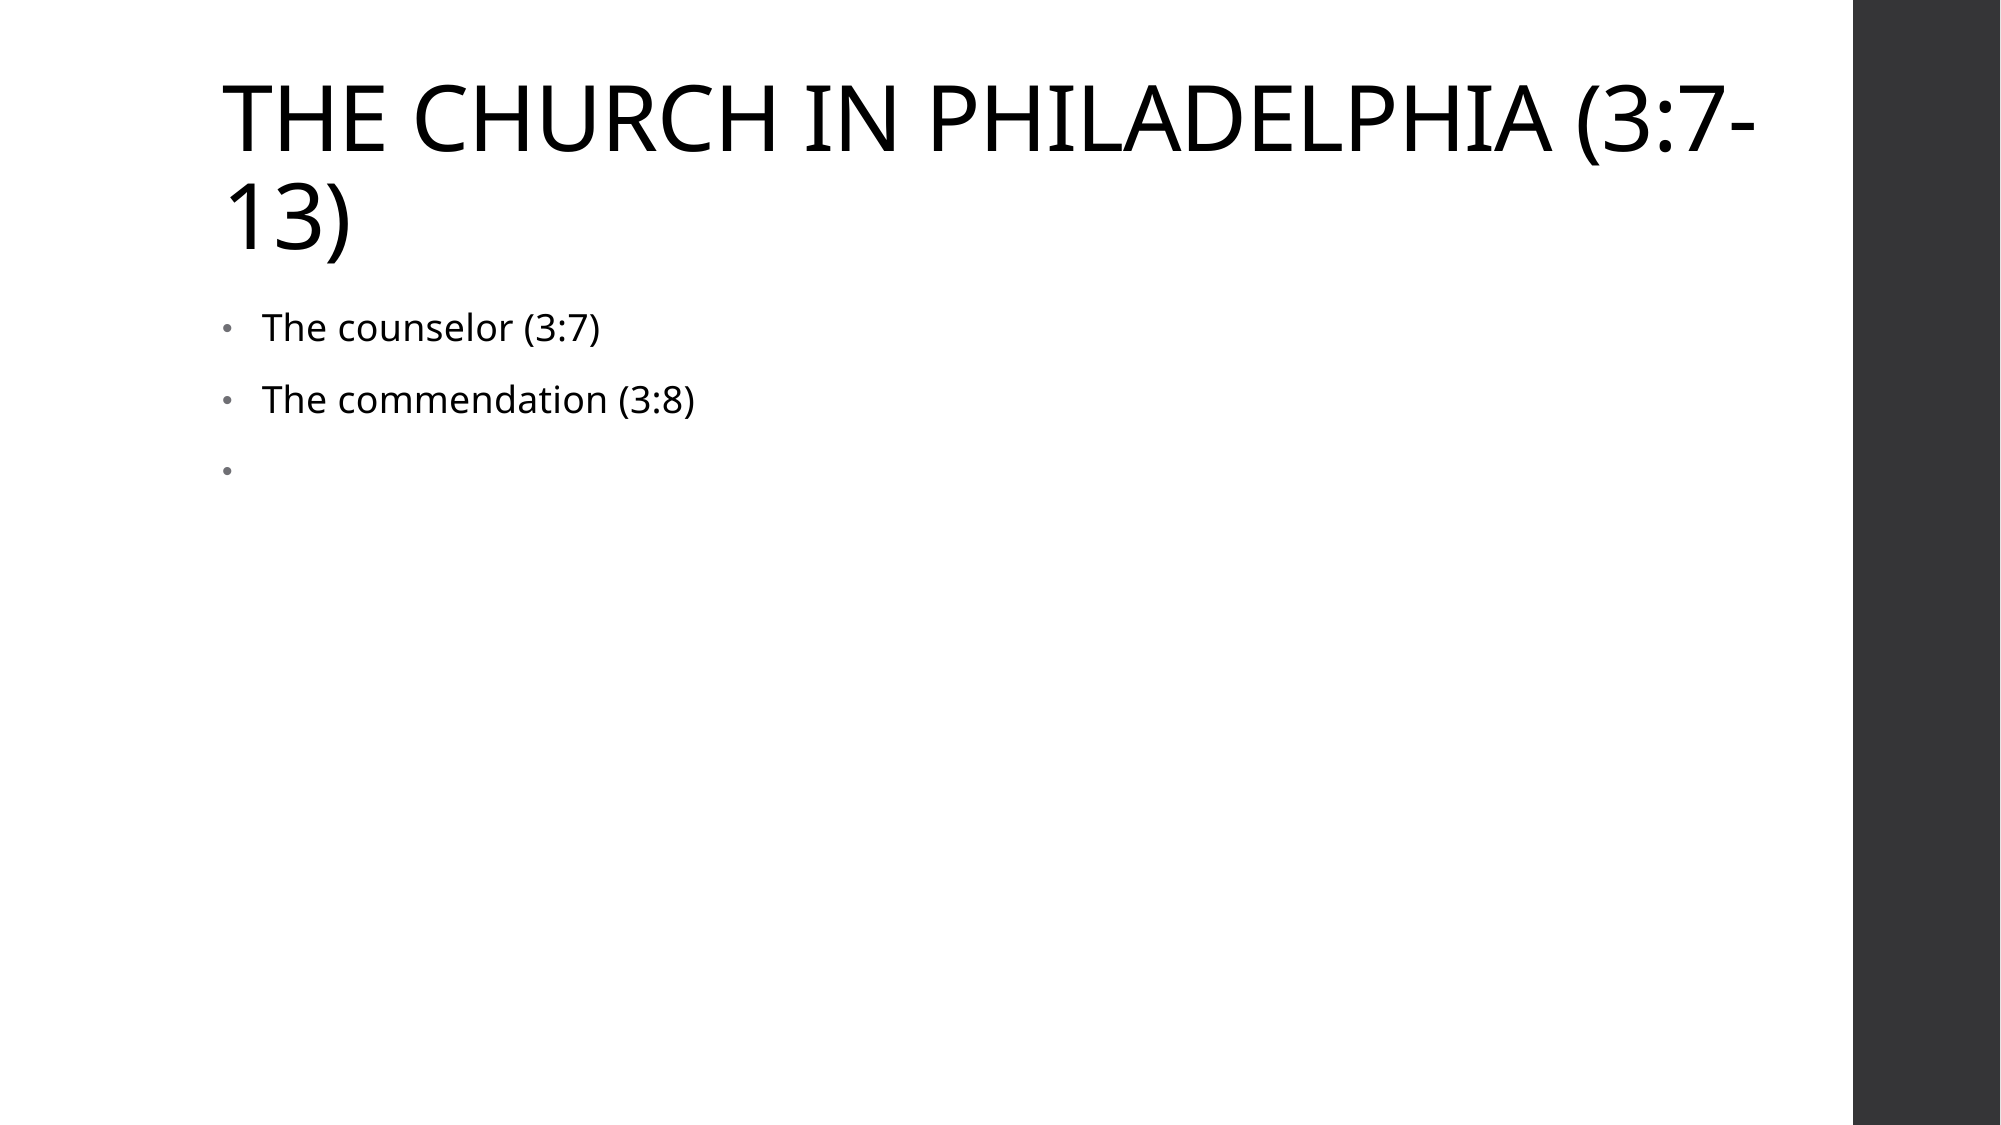

# THE CHURCH IN PHILADELPHIA (3:7-13)
 The counselor (3:7)
 The commendation (3:8)